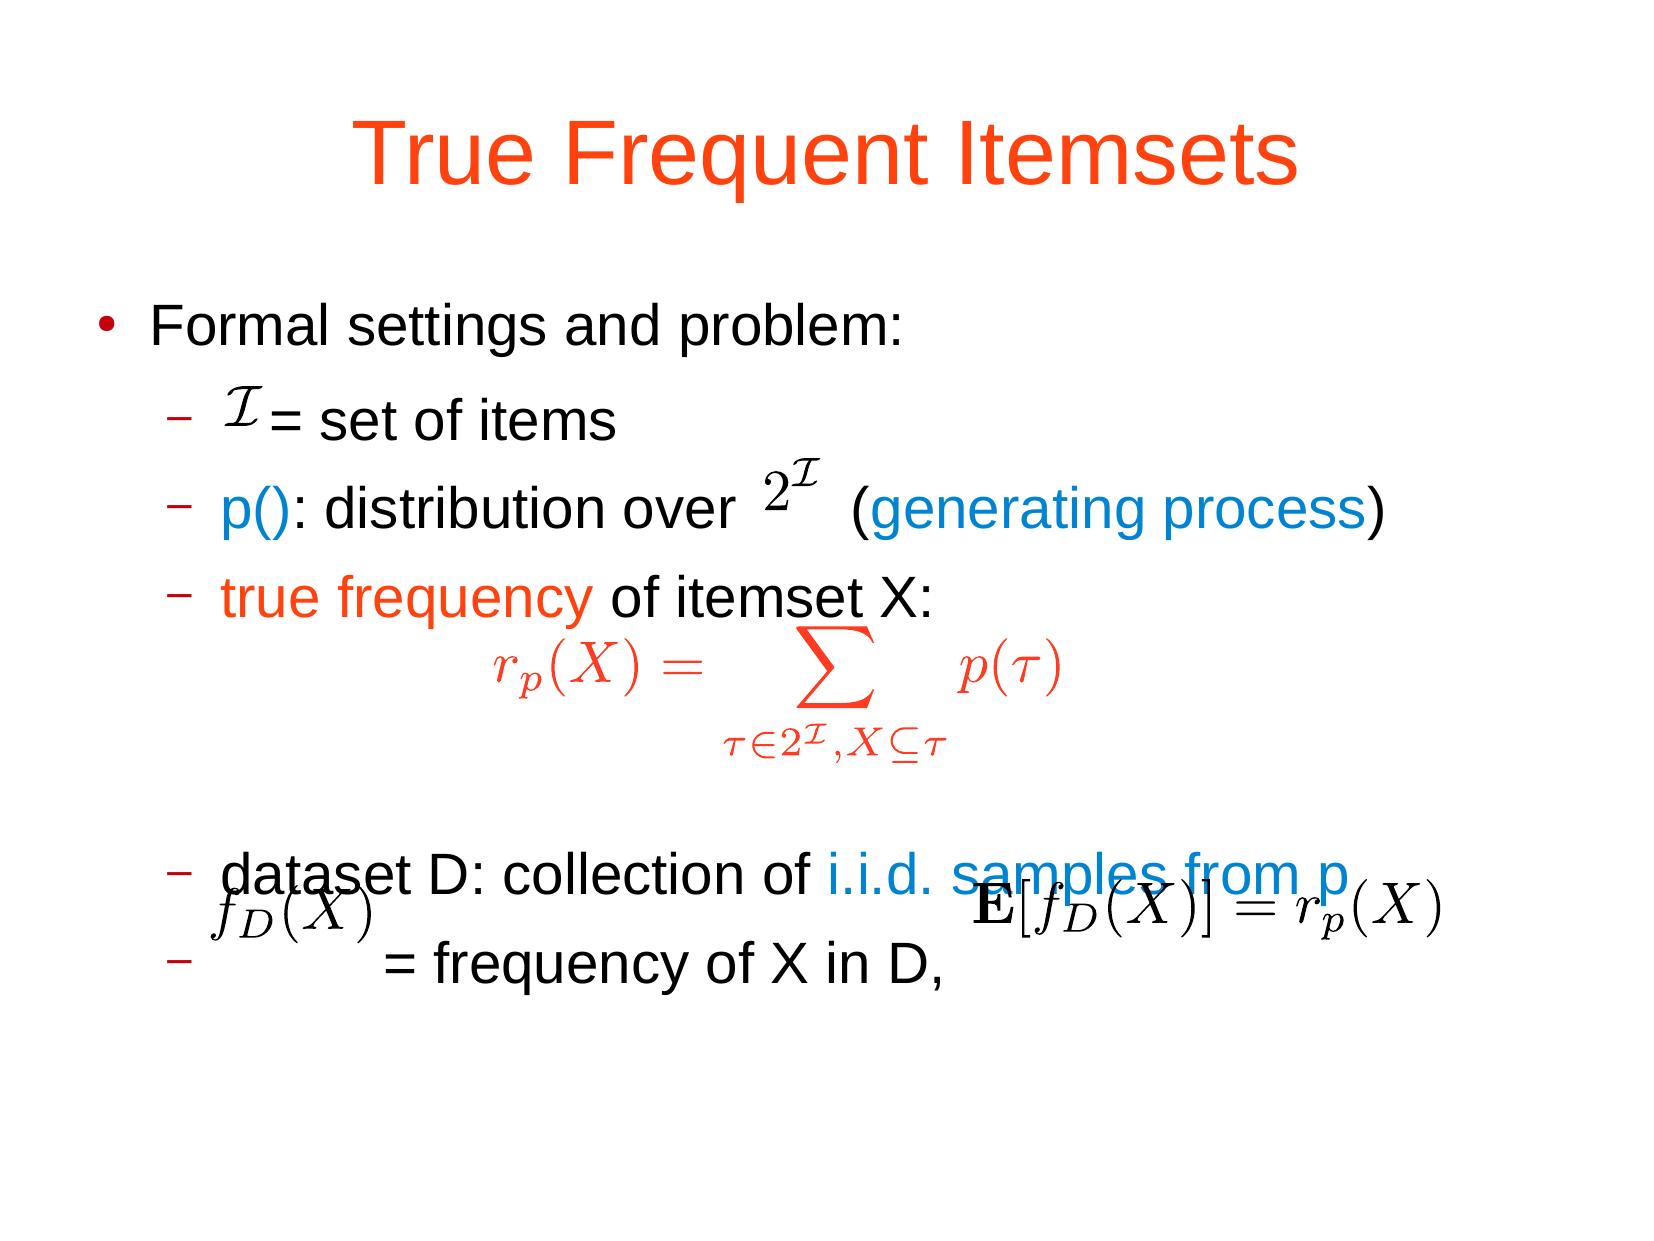

# True Frequent Itemsets
Formal settings and problem:
 = set of items
p(): distribution over (generating process)
true frequency of itemset X:
dataset D: collection of i.i.d. samples from p
 = frequency of X in D,